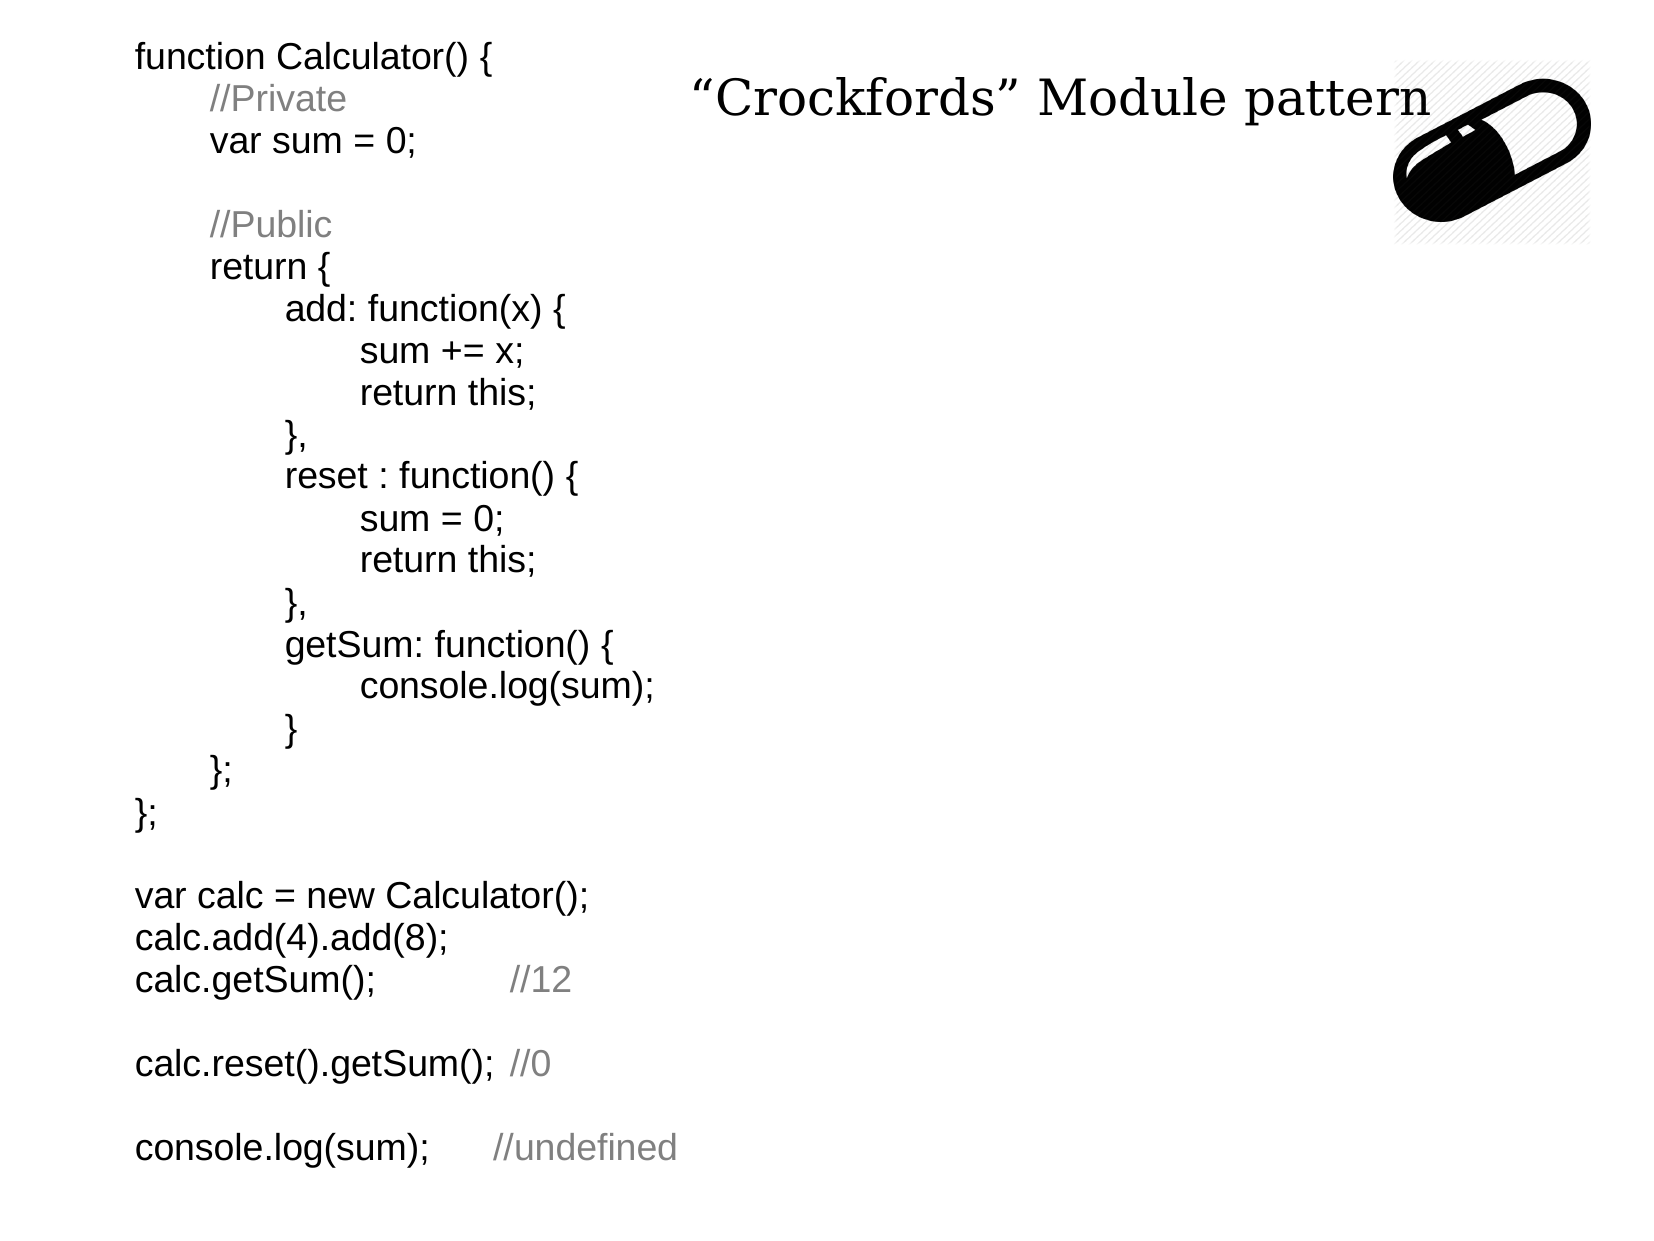

function Calculator() {
 	//Private
	var sum = 0;
	//Public
	return {
 	add: function(x) {
 		sum += x;
			return this;
		},
		reset : function() {
			sum = 0;
			return this;
		},
 	getSum: function() {
 		console.log(sum);
 	}
 	};
};
var calc = new Calculator();
calc.add(4).add(8);
calc.getSum(); 		//12
calc.reset().getSum();	//0
console.log(sum); //undefined
“Crockfords” Module pattern